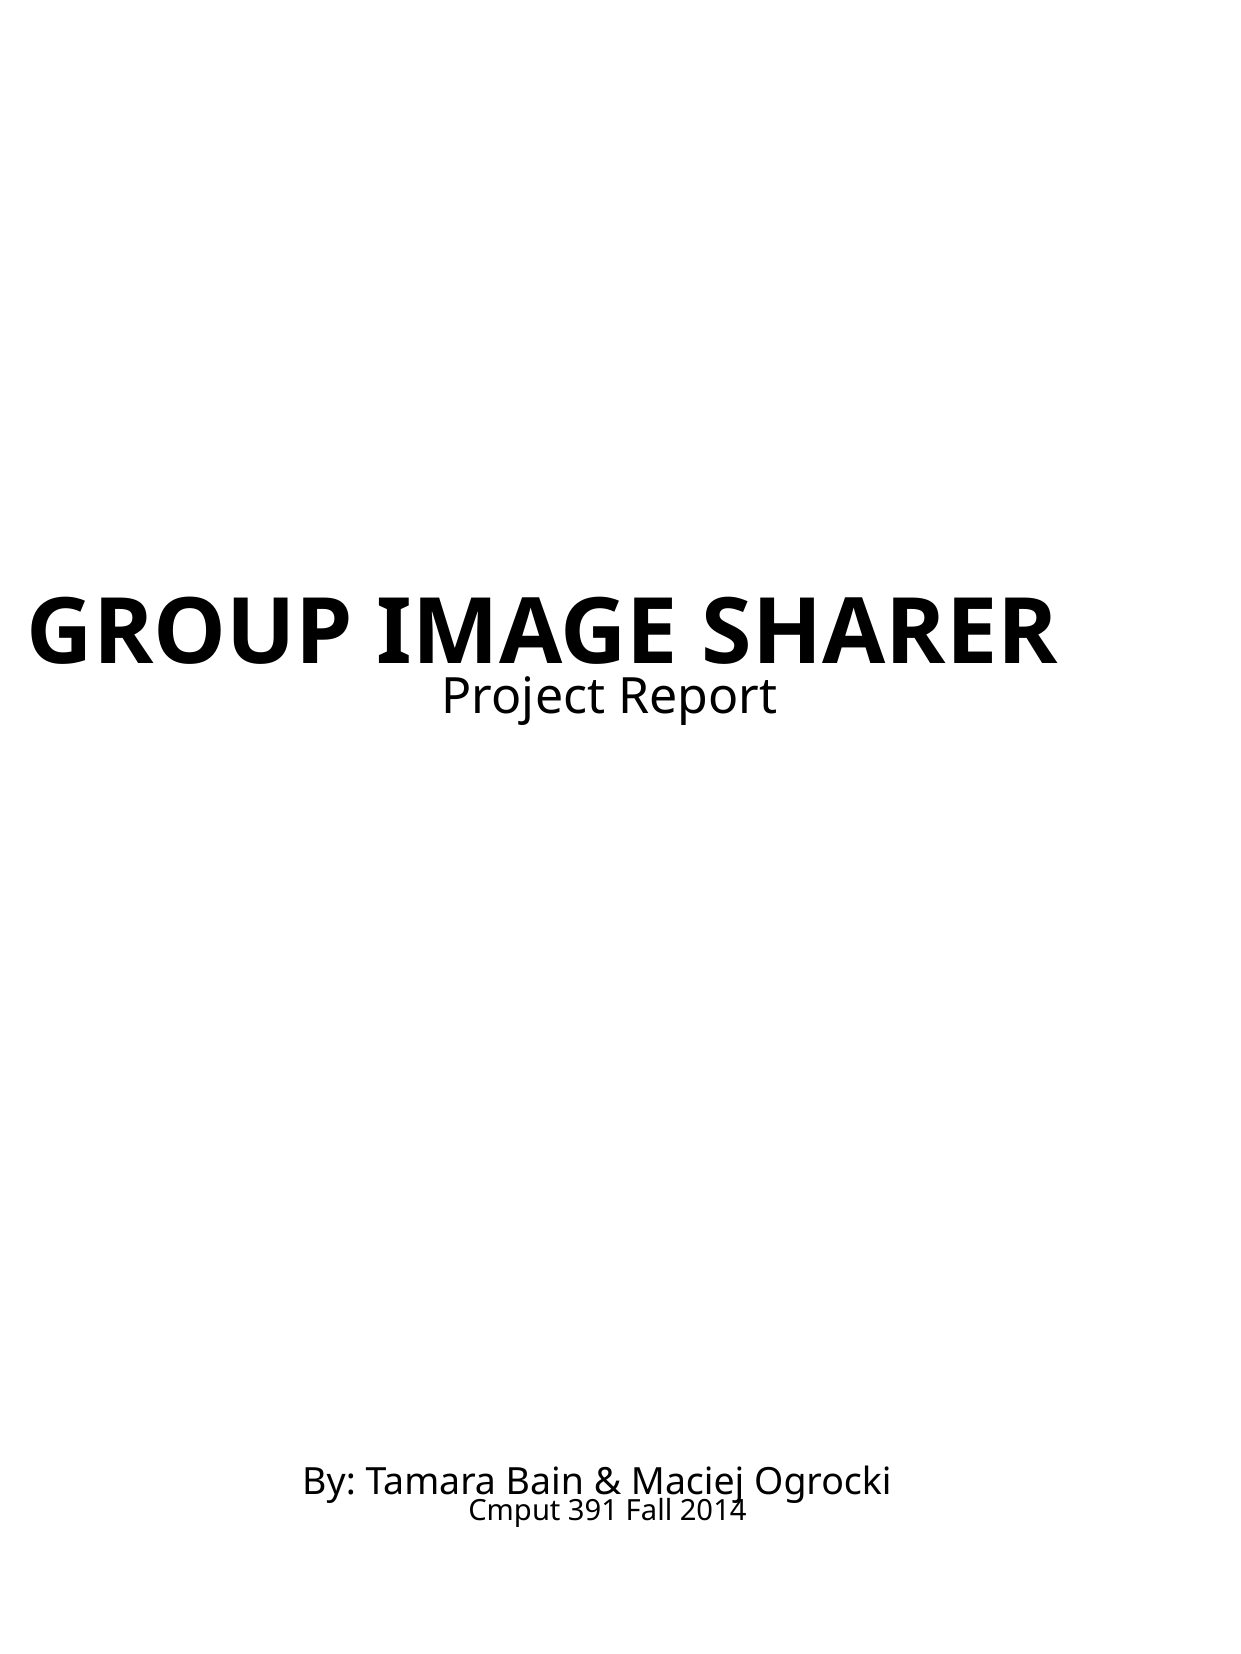

GROUP IMAGE SHARER
INSTALLATION GUIDE AND USER MANUAL
Project Report
By: Tamara Bain & Maciej Ogrocki
Cmput 391 Fall 2014